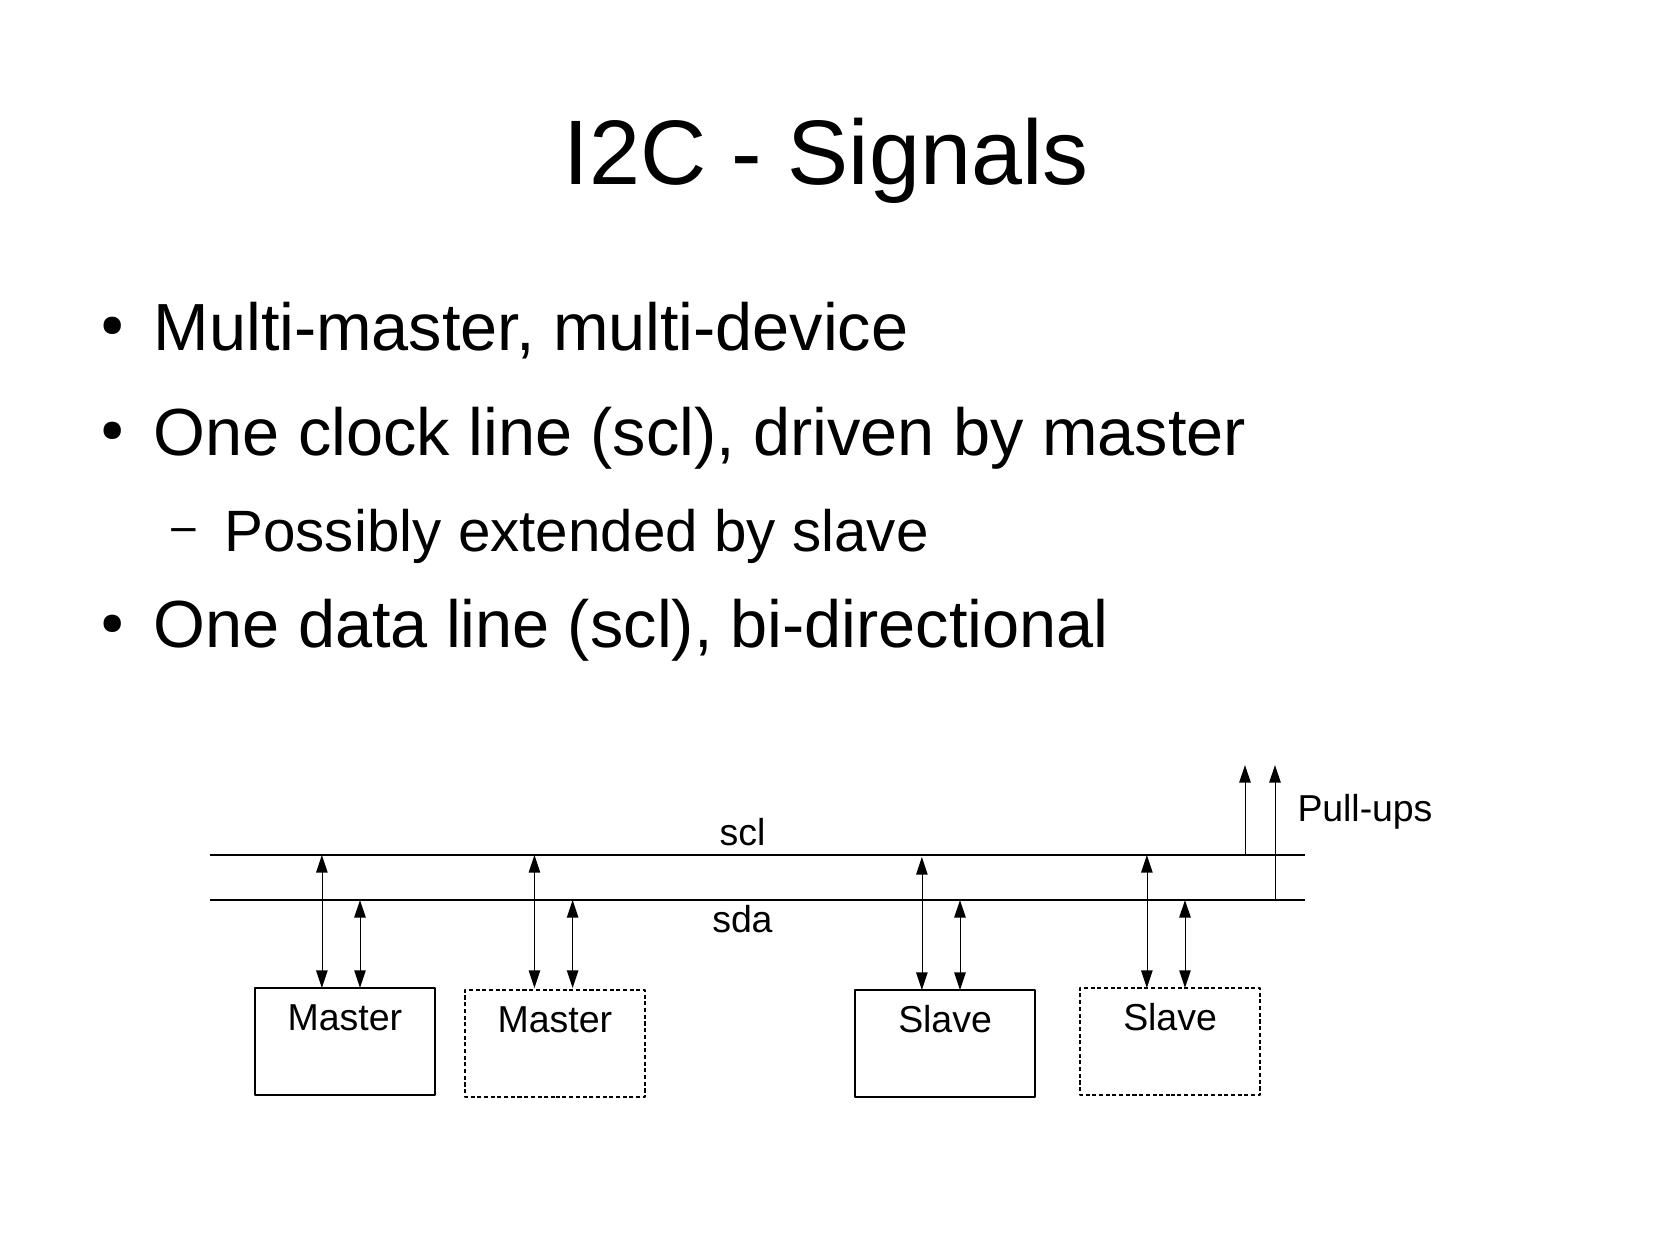

# I2C - Signals
Multi-master, multi-device
One clock line (scl), driven by master
Possibly extended by slave
One data line (scl), bi-directional
Pull-ups
scl
sda
Master
Slave
Master
Slave